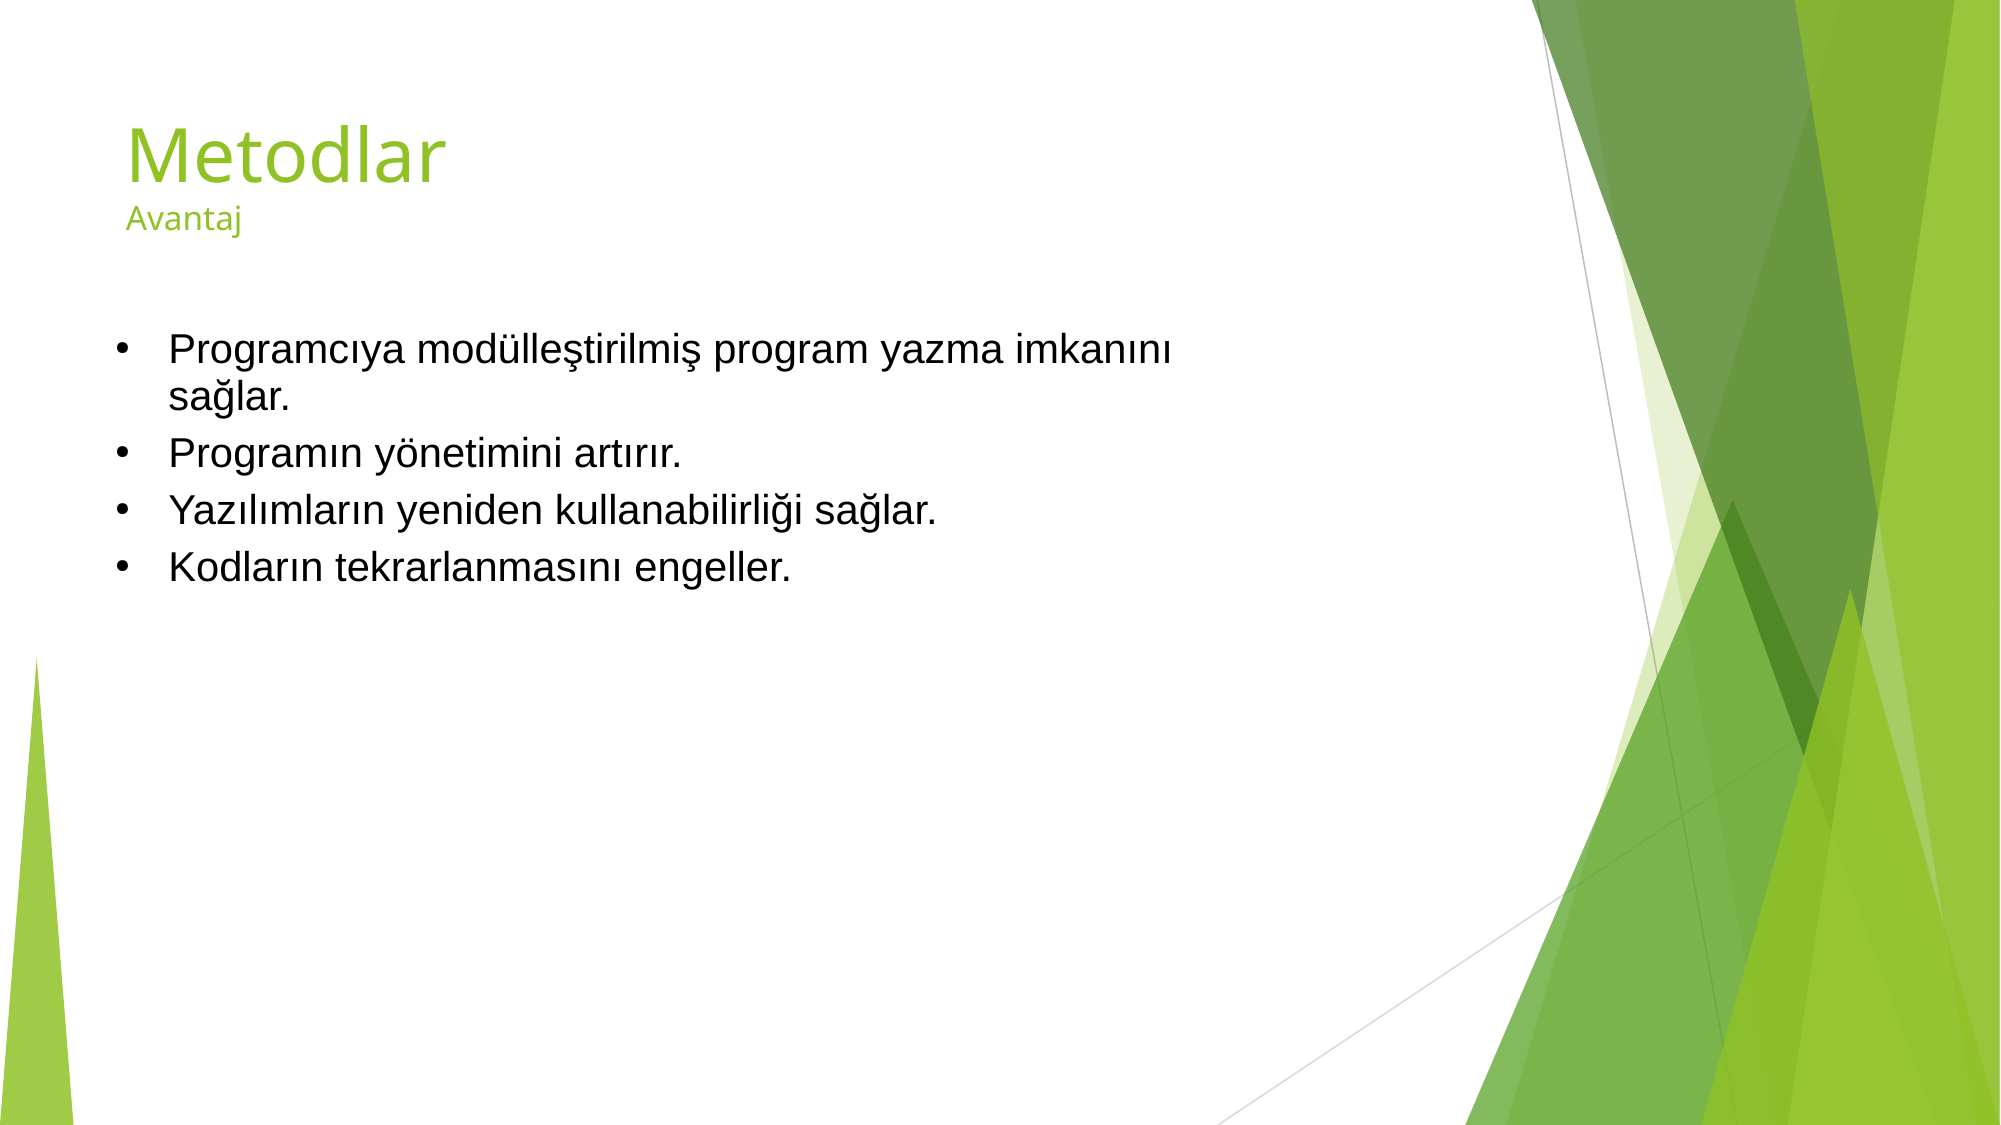

# Metodlar Avantaj
Programcıya modülleştirilmiş program yazma imkanını sağlar.
Programın yönetimini artırır.
Yazılımların yeniden kullanabilirliği sağlar.
Kodların tekrarlanmasını engeller.